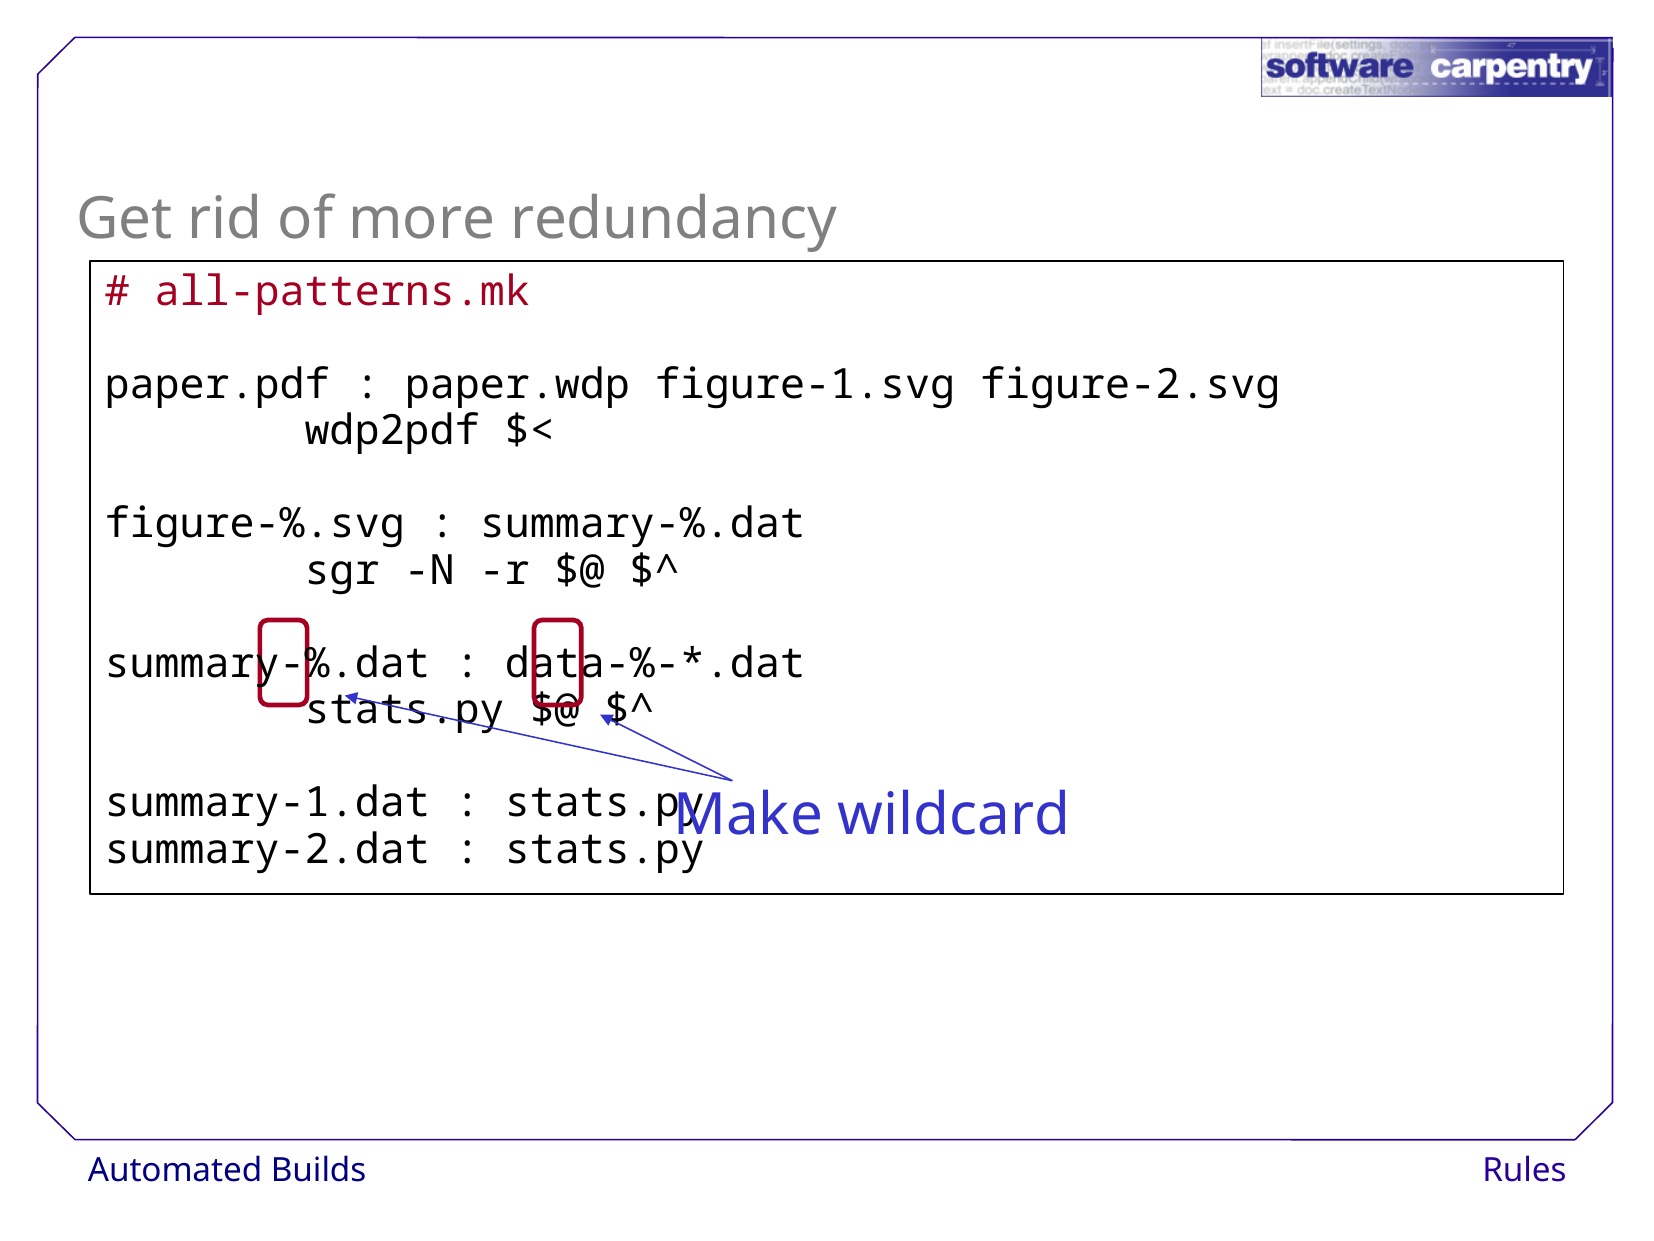

Get rid of more redundancy
# all-patterns.mk
paper.pdf : paper.wdp figure-1.svg figure-2.svg
 wdp2pdf $<
figure-%.svg : summary-%.dat
 sgr -N -r $@ $^
summary-%.dat : data-%-*.dat
 stats.py $@ $^
summary-1.dat : stats.py
summary-2.dat : stats.py
Make wildcard